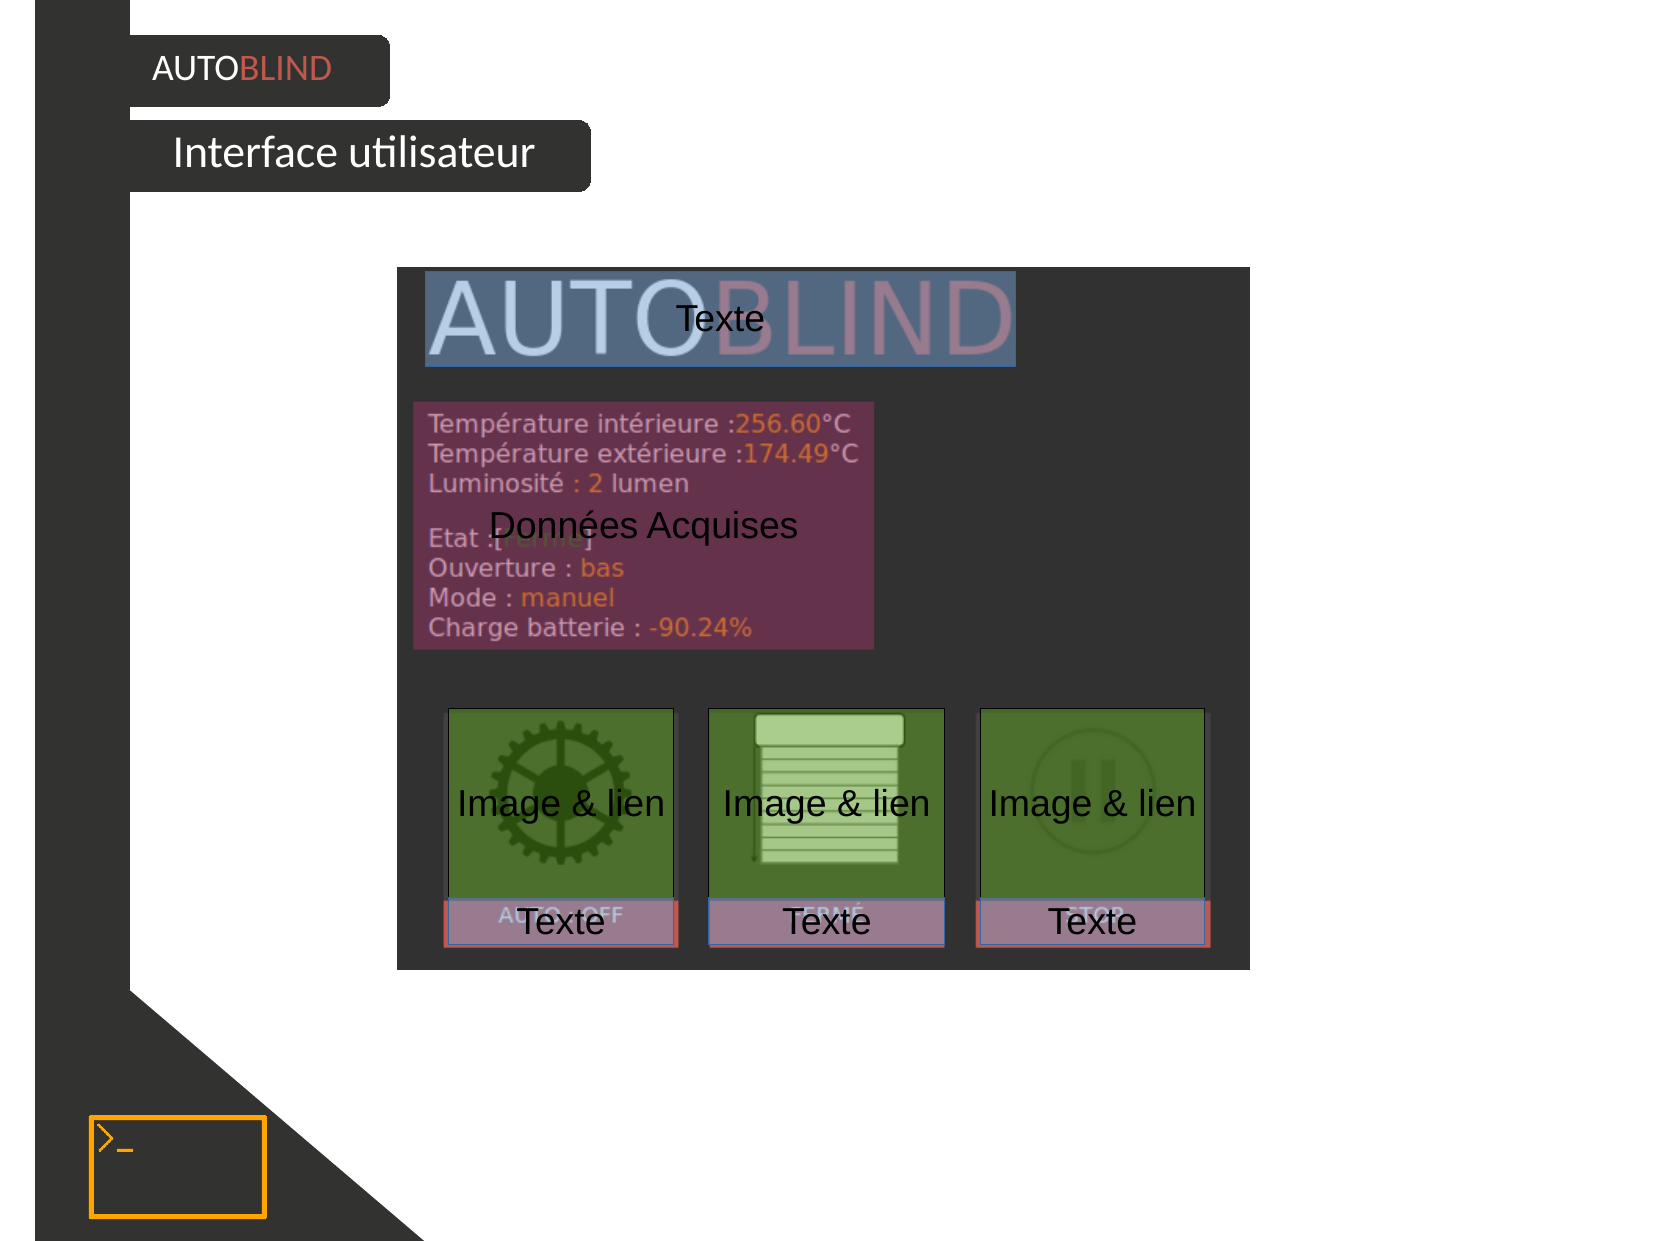

AUTOBLIND
Interface utilisateur
Texte
Données Acquises
Image & lien
Image & lien
Image & lien
Texte
Texte
Texte